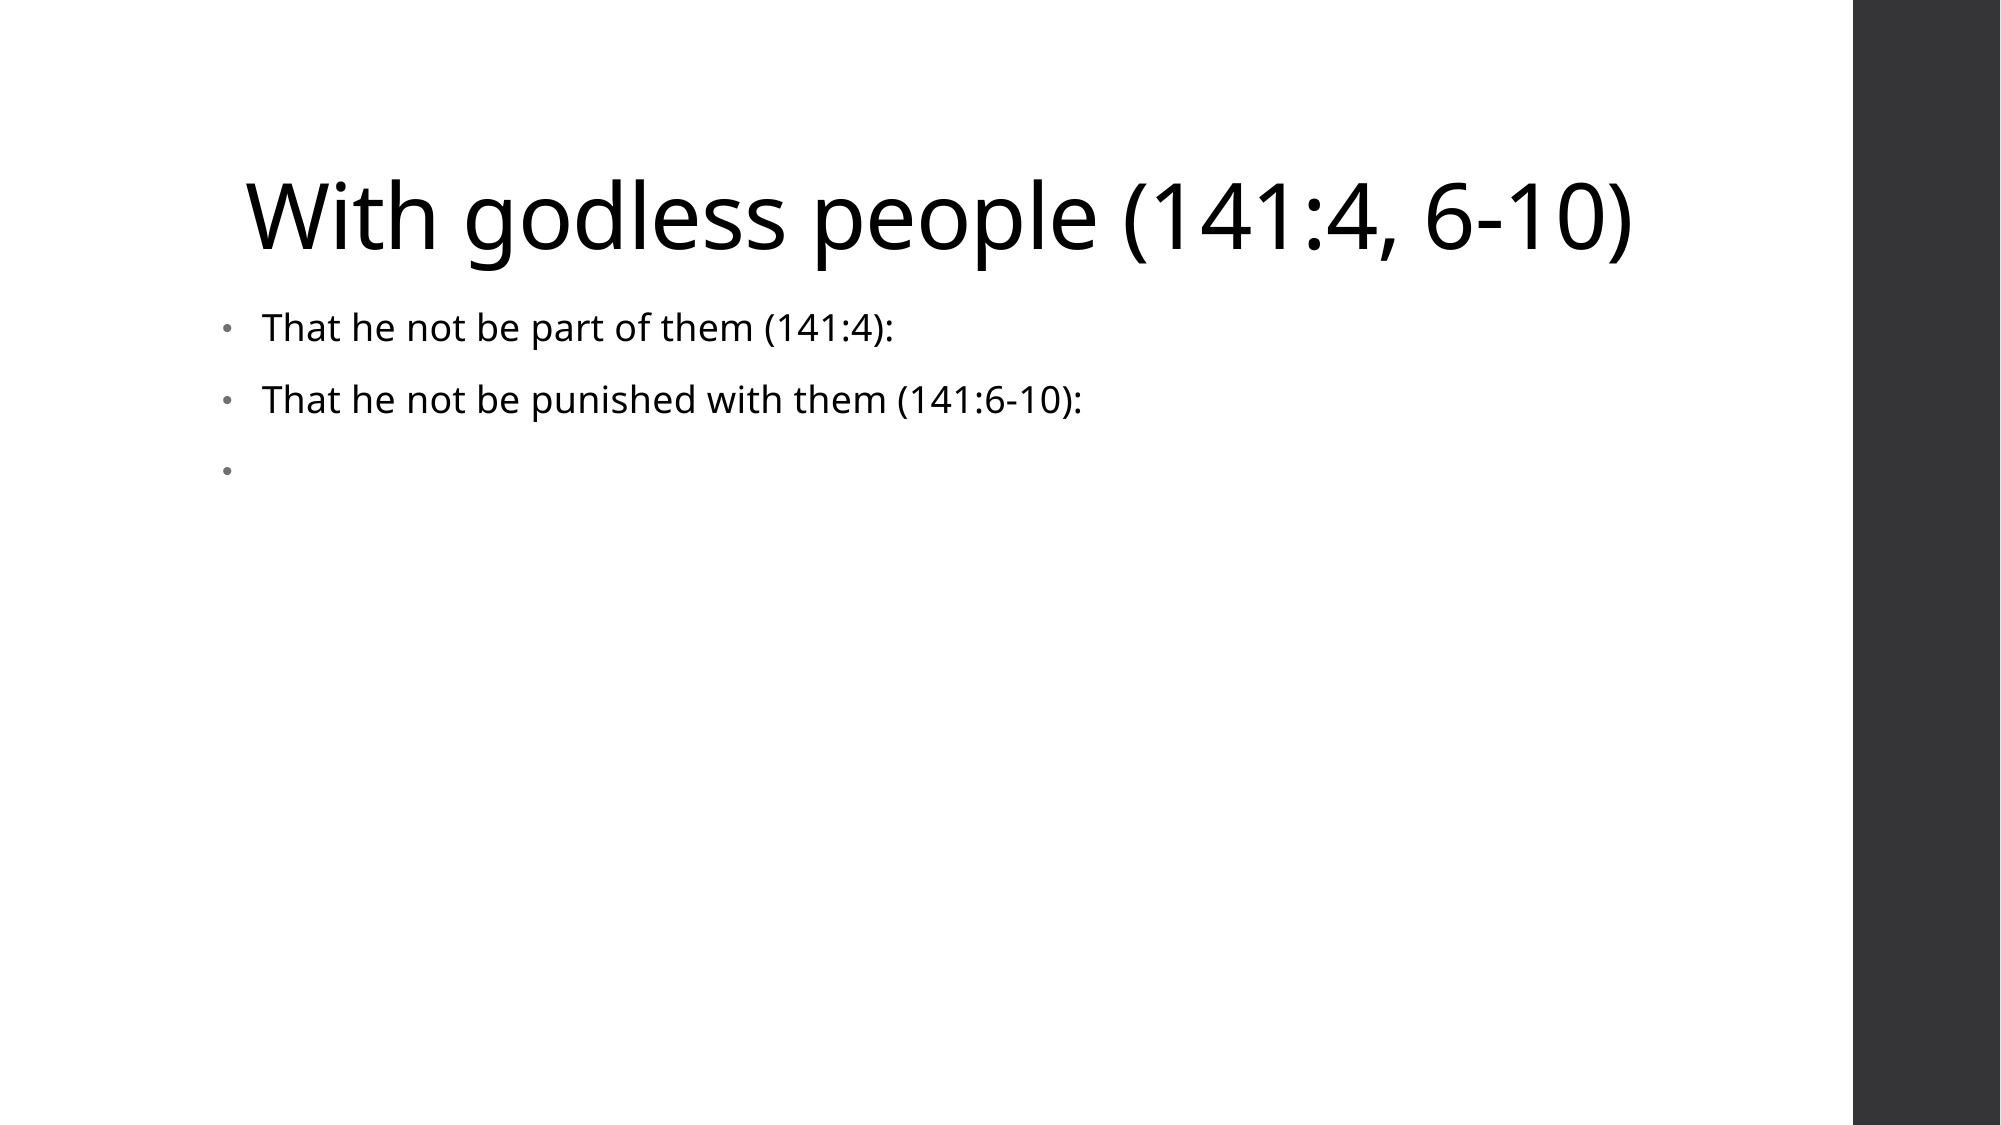

# With godless people (141:4, 6-10)
 That he not be part of them (141:4):
 That he not be punished with them (141:6-10):